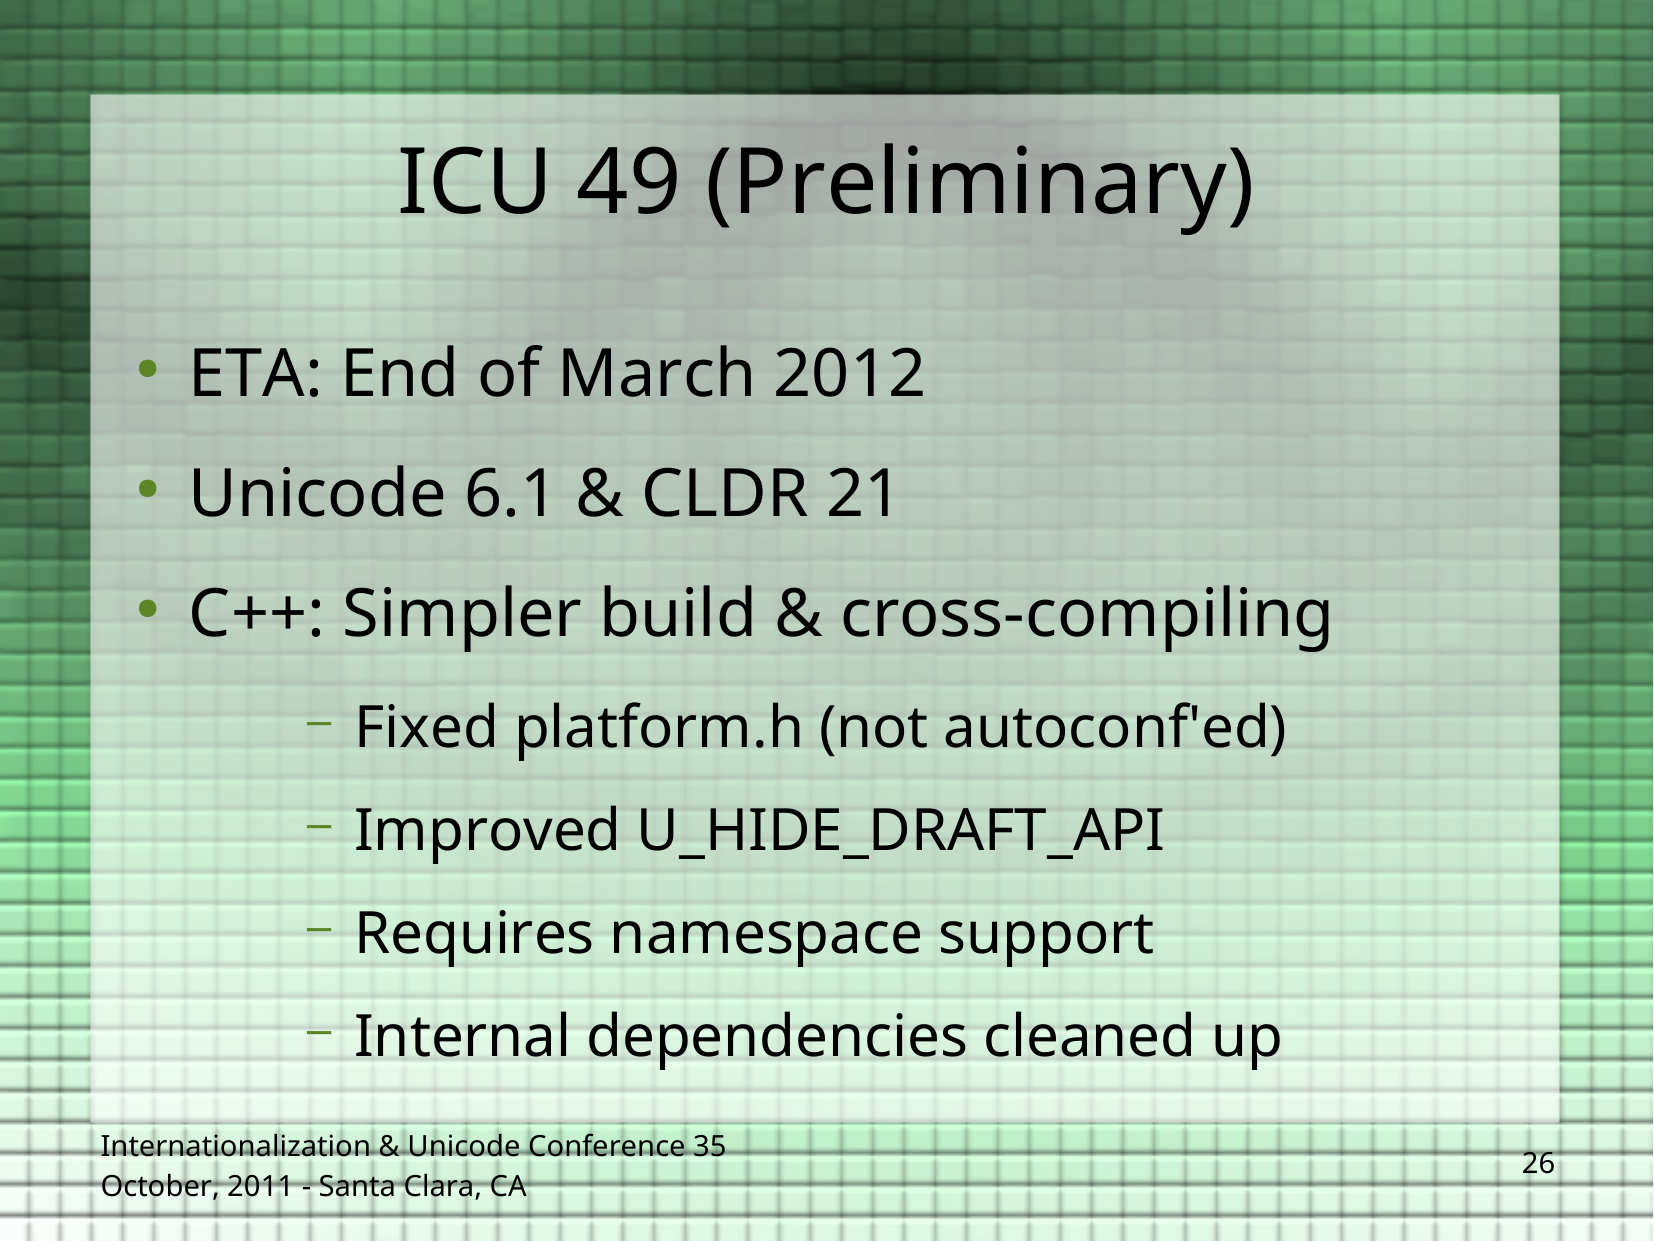

# ICU 49 (Preliminary)
ETA: End of March 2012
Unicode 6.1 & CLDR 21
C++: Simpler build & cross-compiling
Fixed platform.h (not autoconf'ed)
Improved U_HIDE_DRAFT_API
Requires namespace support
Internal dependencies cleaned up